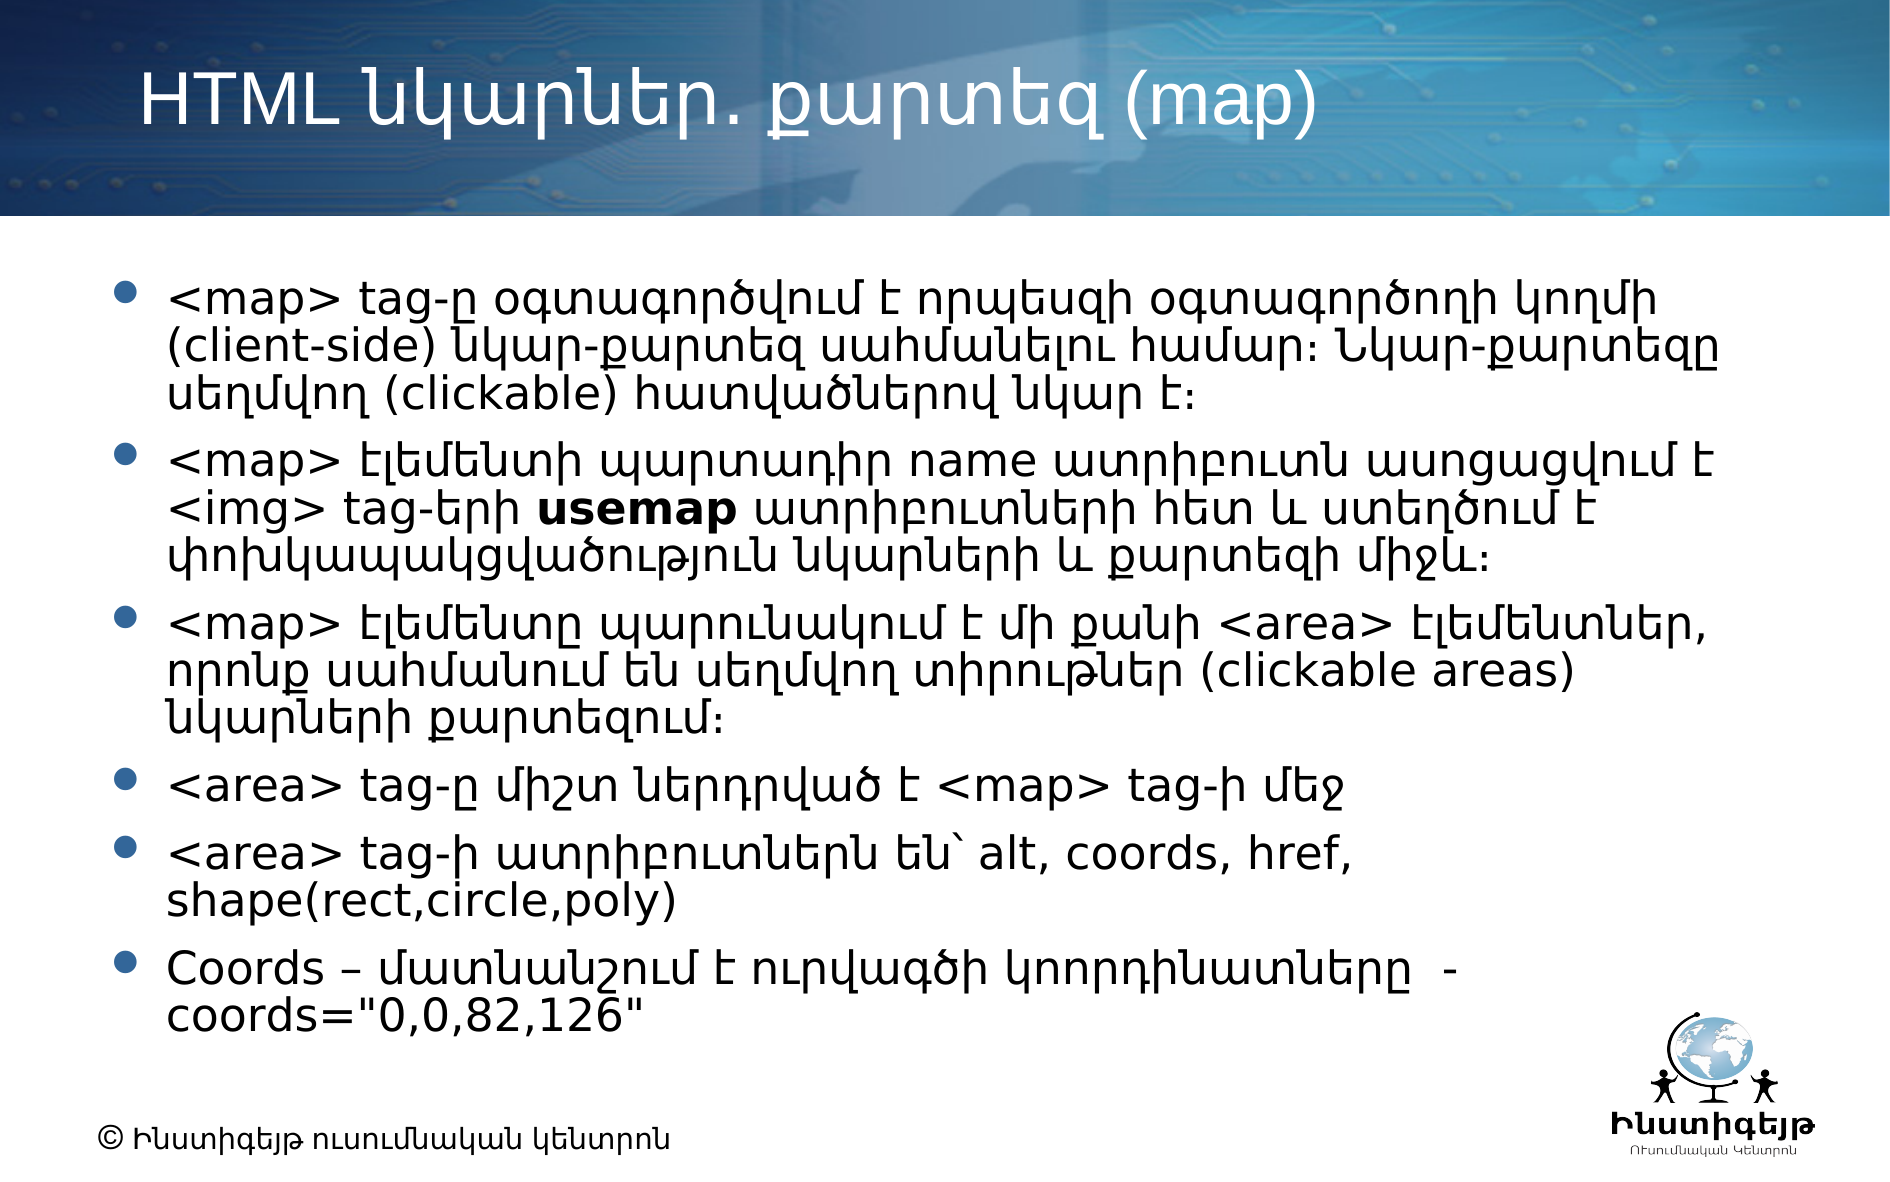

HTML նկարներ․ քարտեզ (map)
# <map> tag-ը օգտագործվում է որպեսզի օգտագործողի կողմի (client-side) նկար-քարտեզ սահմանելու համար։ Նկար-քարտեզը սեղմվող (clickable) հատվածներով նկար է։
<map> էլեմենտի պարտադիր name ատրիբուտն ասոցացվում է <img> tag-երի usemap ատրիբուտների հետ և ստեղծում է փոխկապակցվածություն նկարների և քարտեզի միջև։
<map> էլեմենտը պարունակում է մի քանի <area> էլեմենտներ, որոնք սահմանում են սեղմվող տիրութներ (clickable areas) նկարների քարտեզում։
<area> tag-ը միշտ ներդրված է <map> tag-ի մեջ
<area> tag-ի ատրիբուտներն են՝ alt, coords, href, shape(rect,circle,poly)
Cօords – մատնանշում է ուրվագծի կոորդինատները - coords="0,0,82,126"